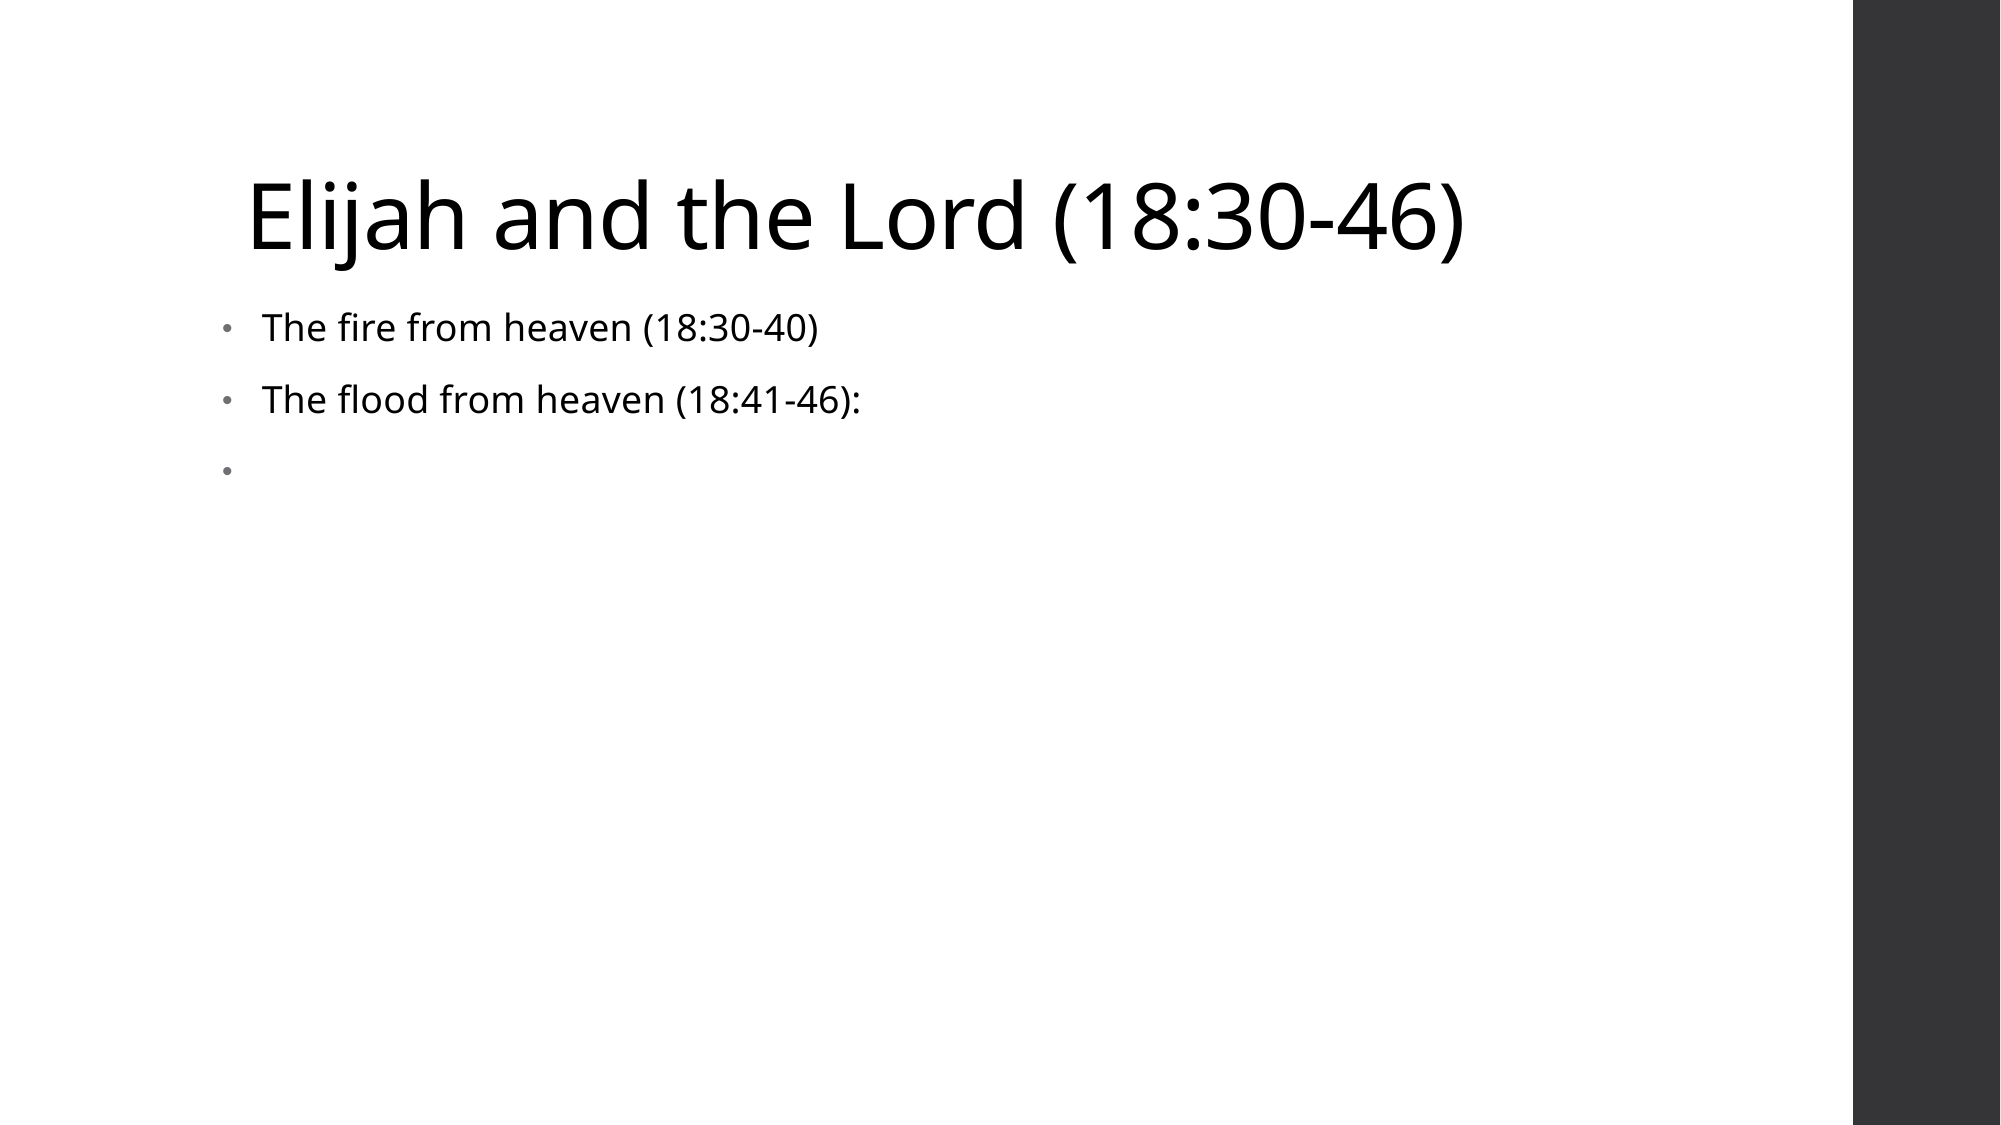

# Elijah and the Lord (18:30-46)
 The fire from heaven (18:30-40)
 The flood from heaven (18:41-46):